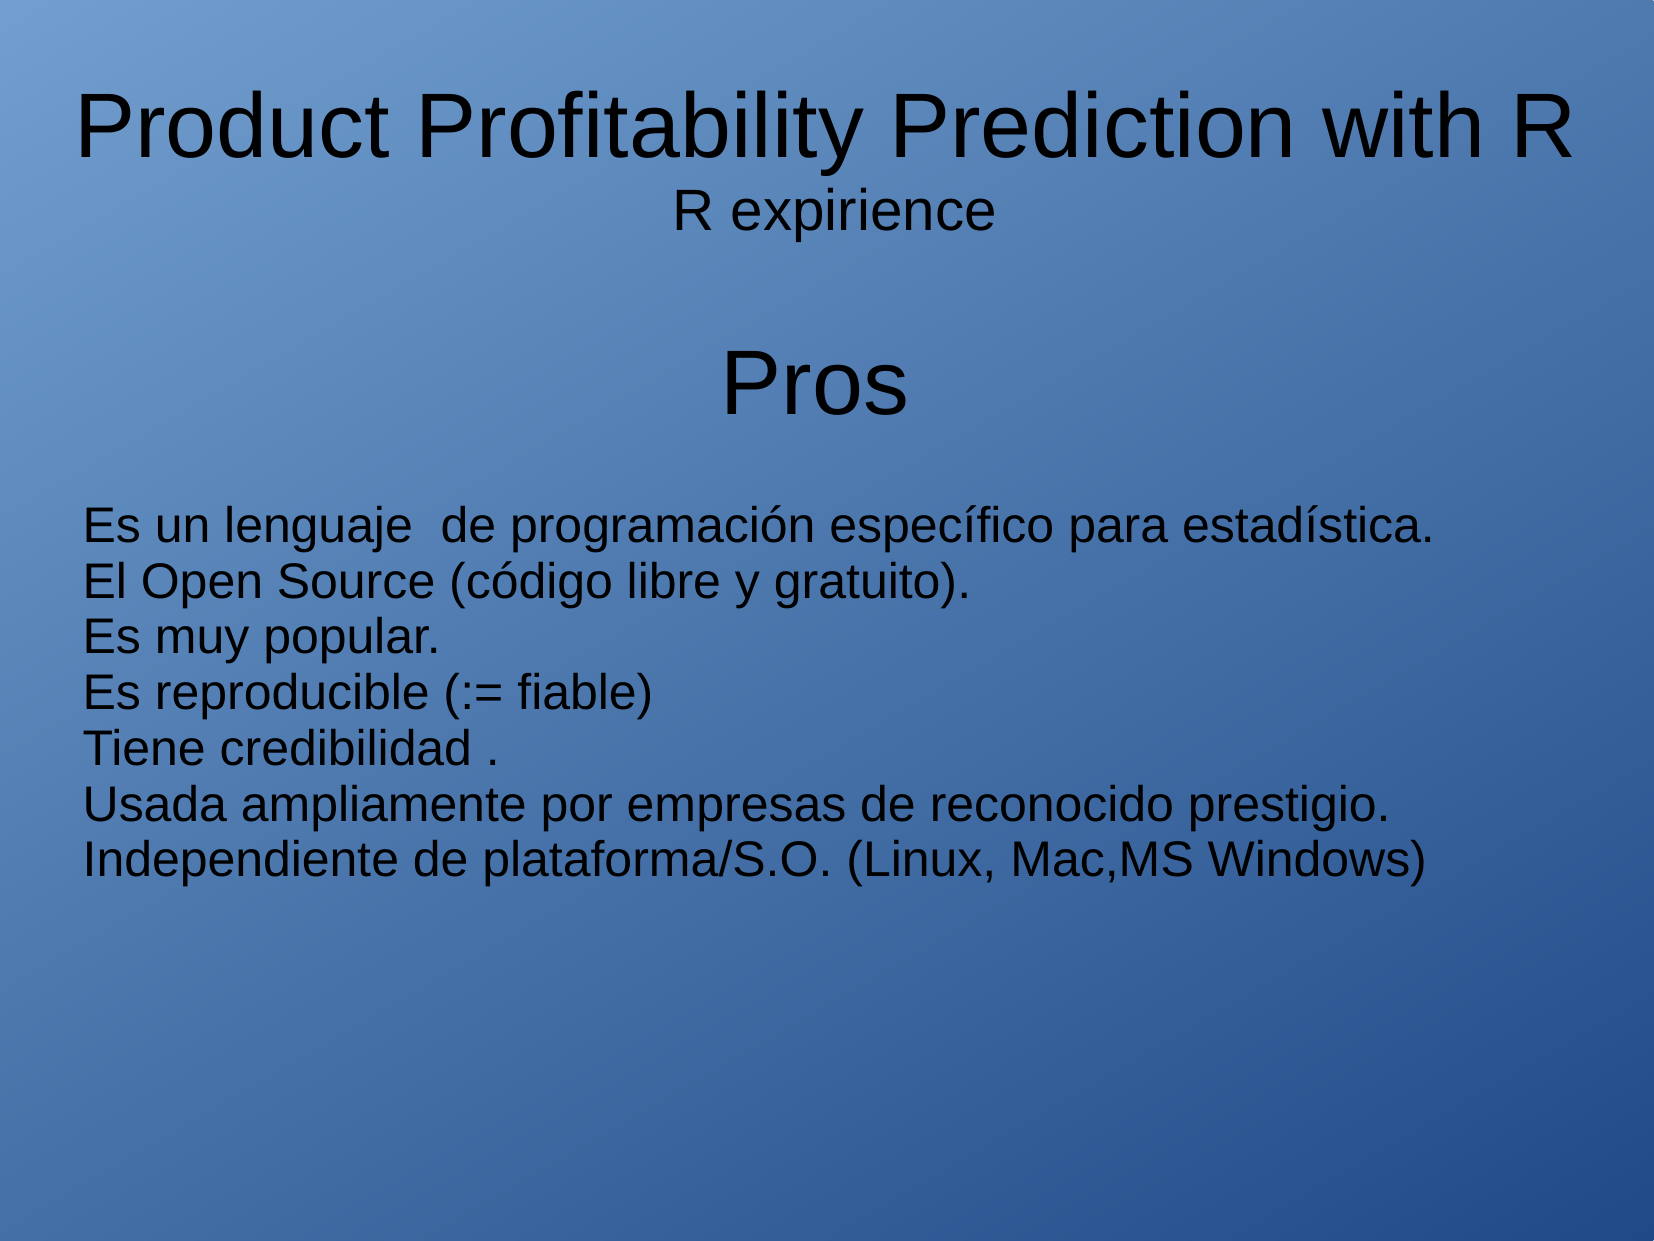

# Product Profitability Prediction with R R expirience
Pros
Es un lenguaje de programación específico para estadística.
El Open Source (código libre y gratuito).
Es muy popular.
Es reproducible (:= fiable)
Tiene credibilidad .
Usada ampliamente por empresas de reconocido prestigio.
Independiente de plataforma/S.O. (Linux, Mac,MS Windows)